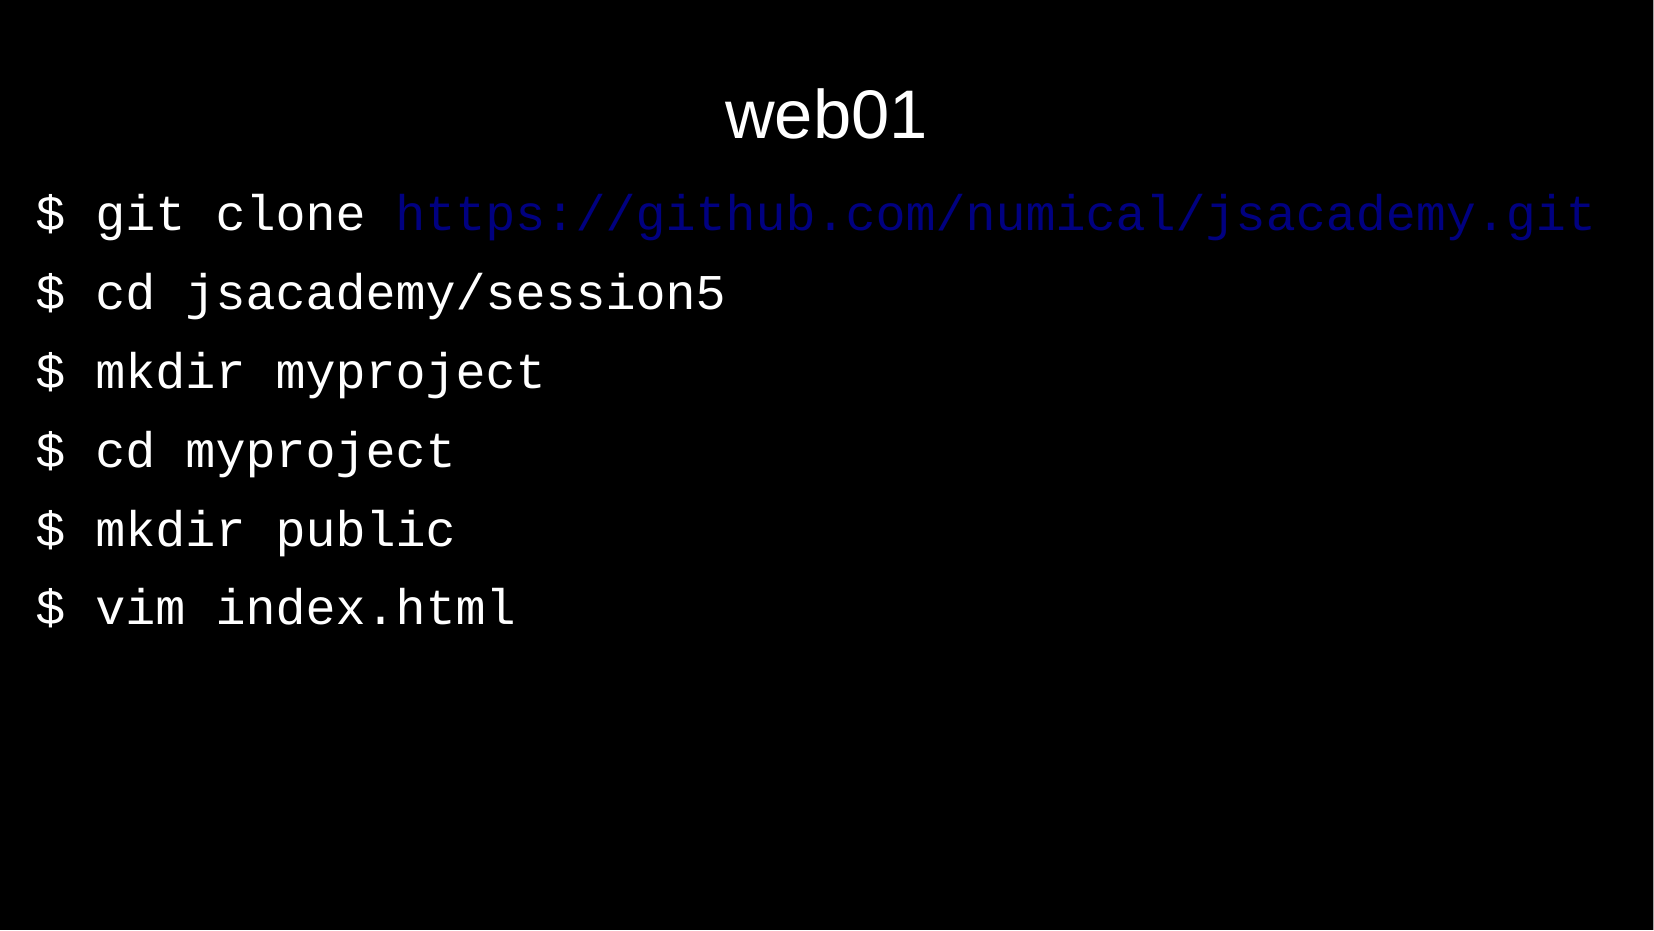

# web01
$ git clone https://github.com/numical/jsacademy.git
$ cd jsacademy/session5
$ mkdir myproject
$ cd myproject
$ mkdir public
$ vim index.html